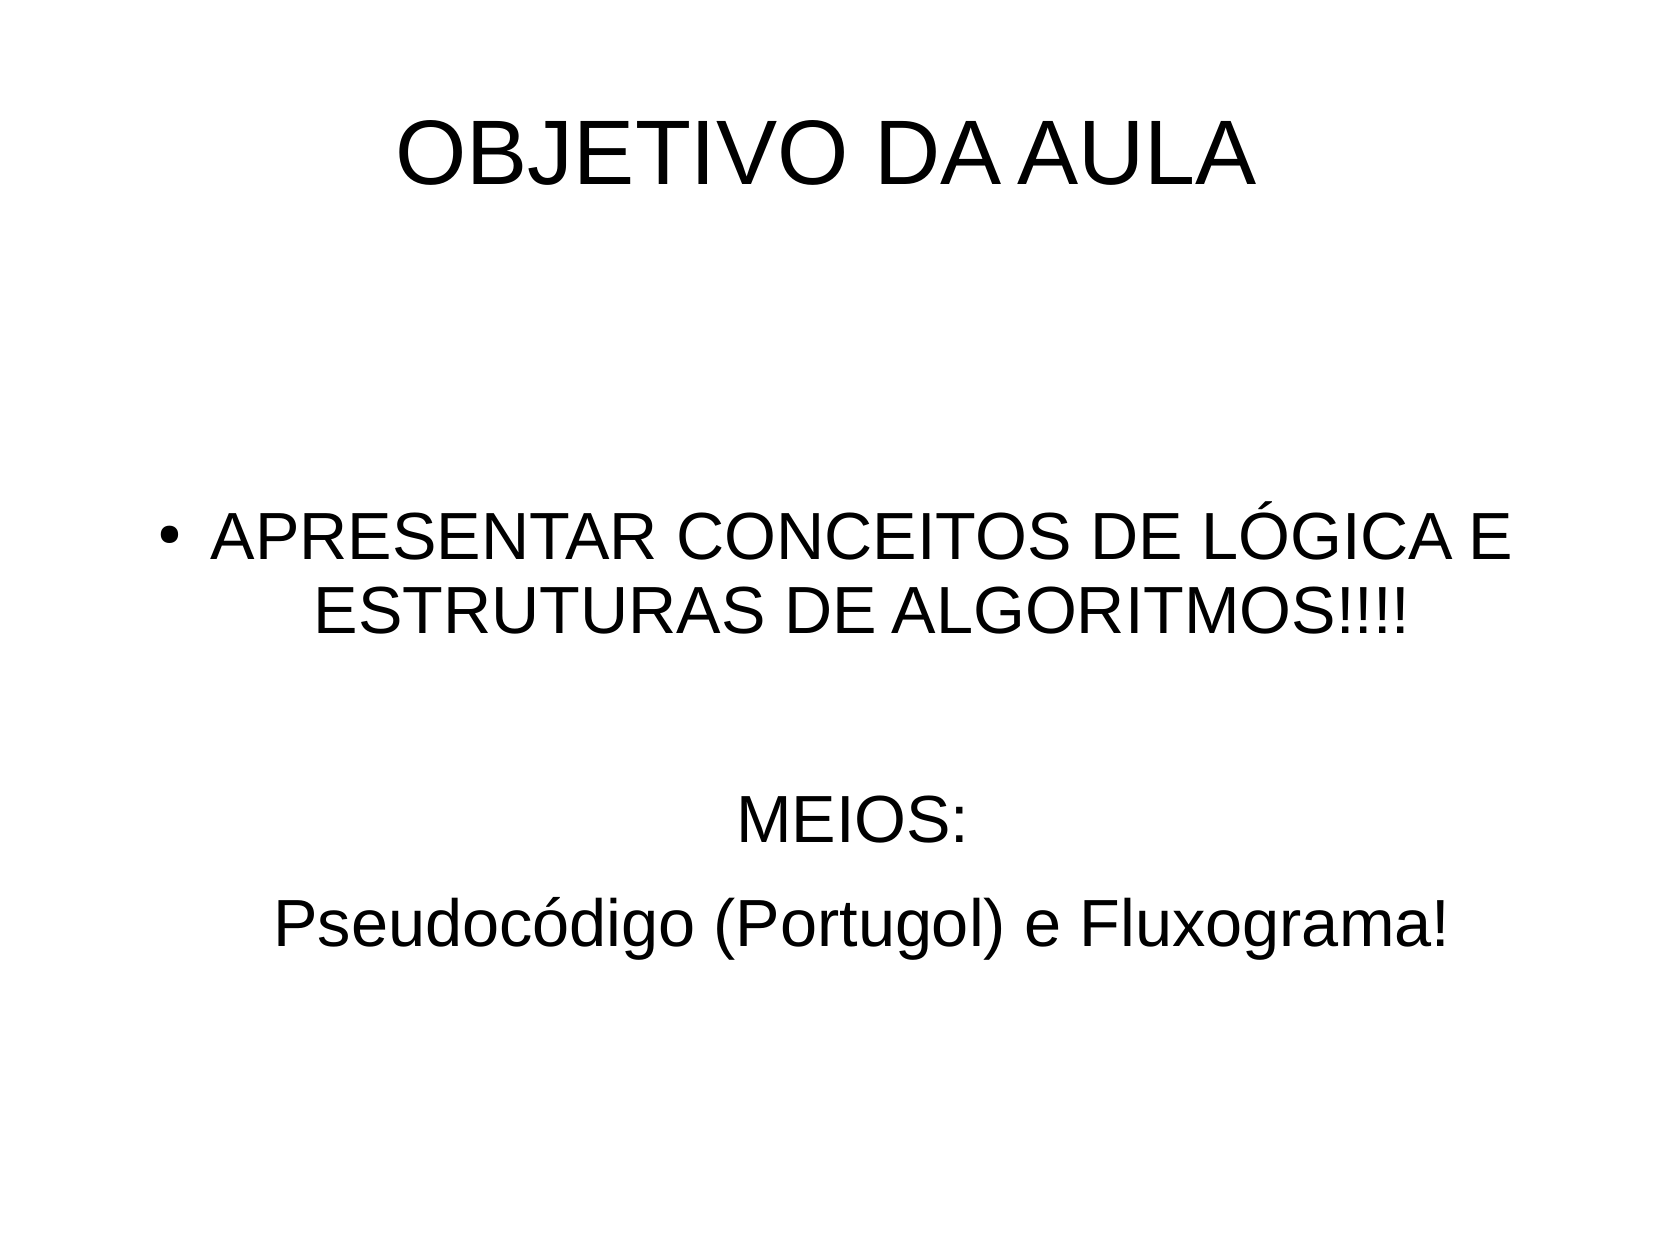

# OBJETIVO DA AULA
APRESENTAR CONCEITOS DE LÓGICA E ESTRUTURAS DE ALGORITMOS!!!!
MEIOS:
Pseudocódigo (Portugol) e Fluxograma!